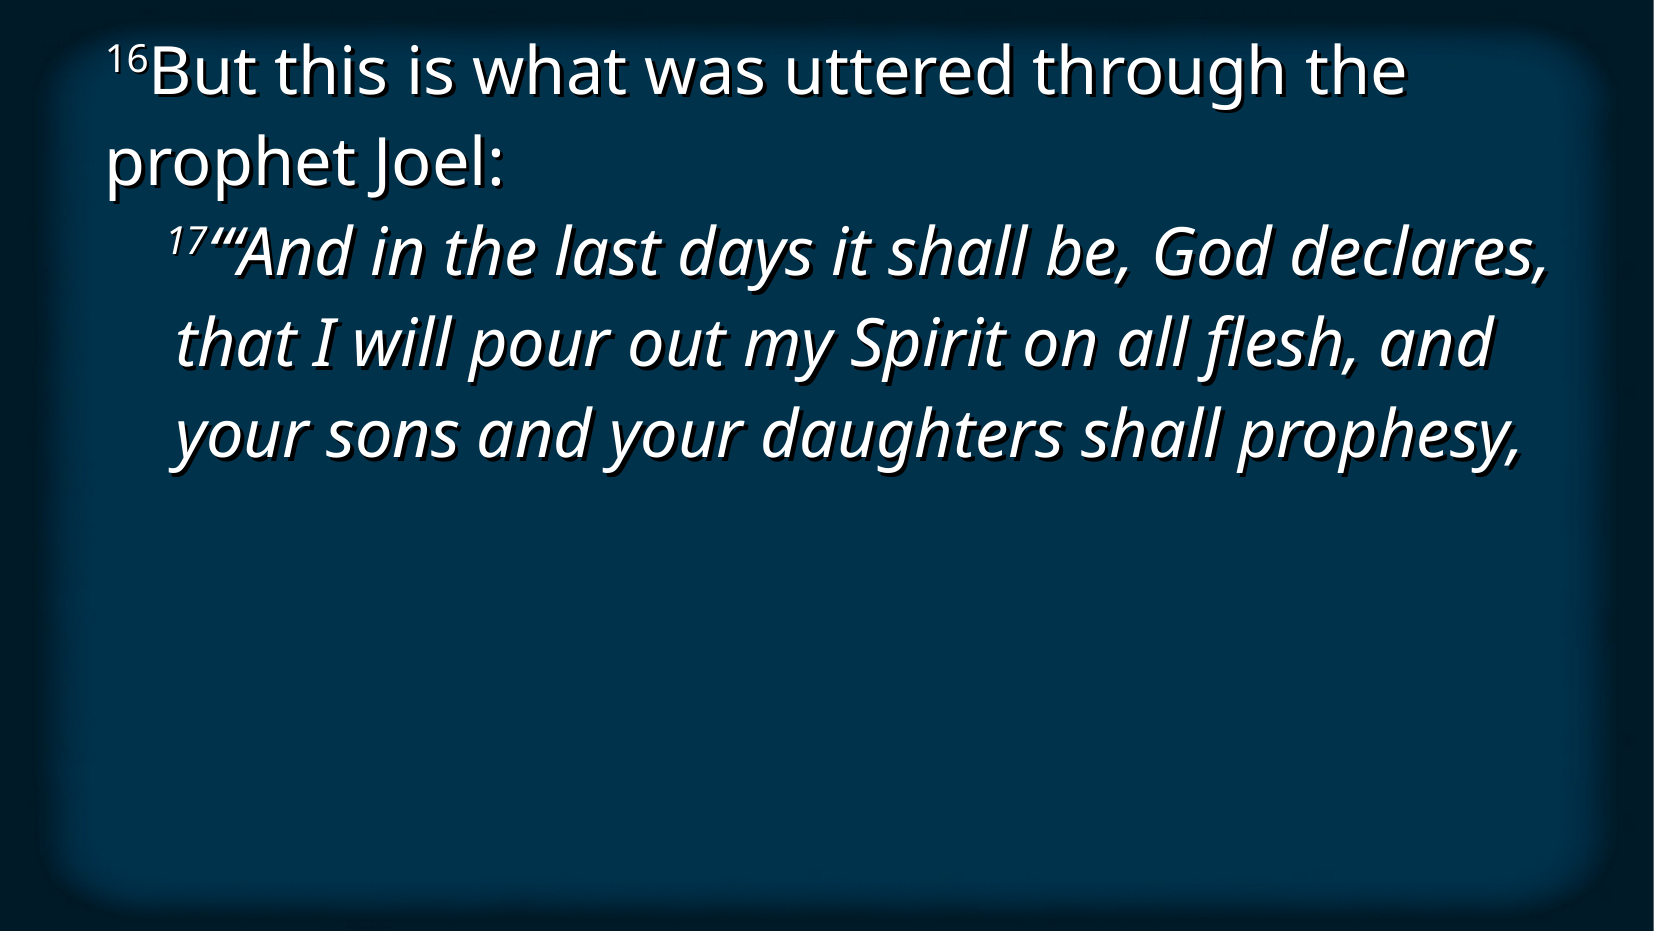

16But this is what was uttered through the prophet Joel:
 17“‘And in the last days it shall be, God declares,
 that I will pour out my Spirit on all flesh, and
 your sons and your daughters shall prophesy,